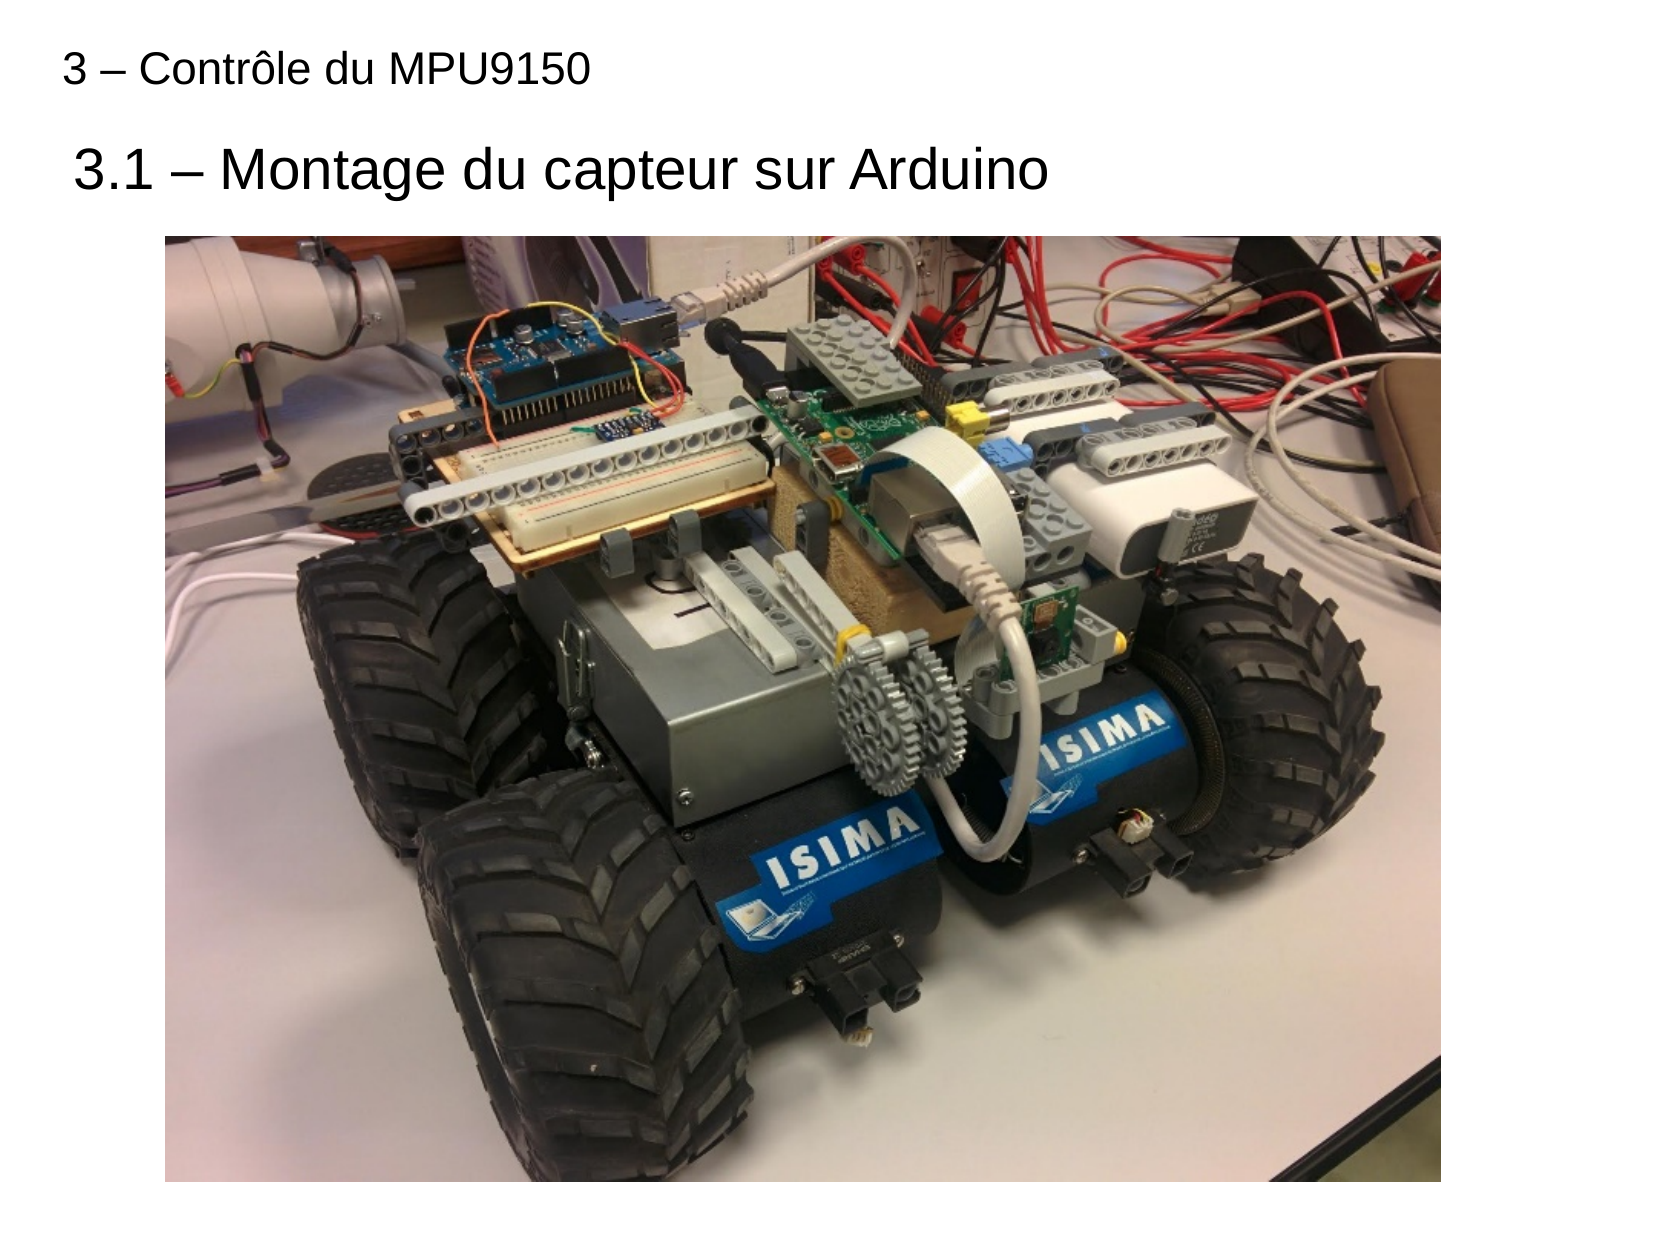

3 – Contrôle du MPU9150
3.1 – Montage du capteur sur Arduino